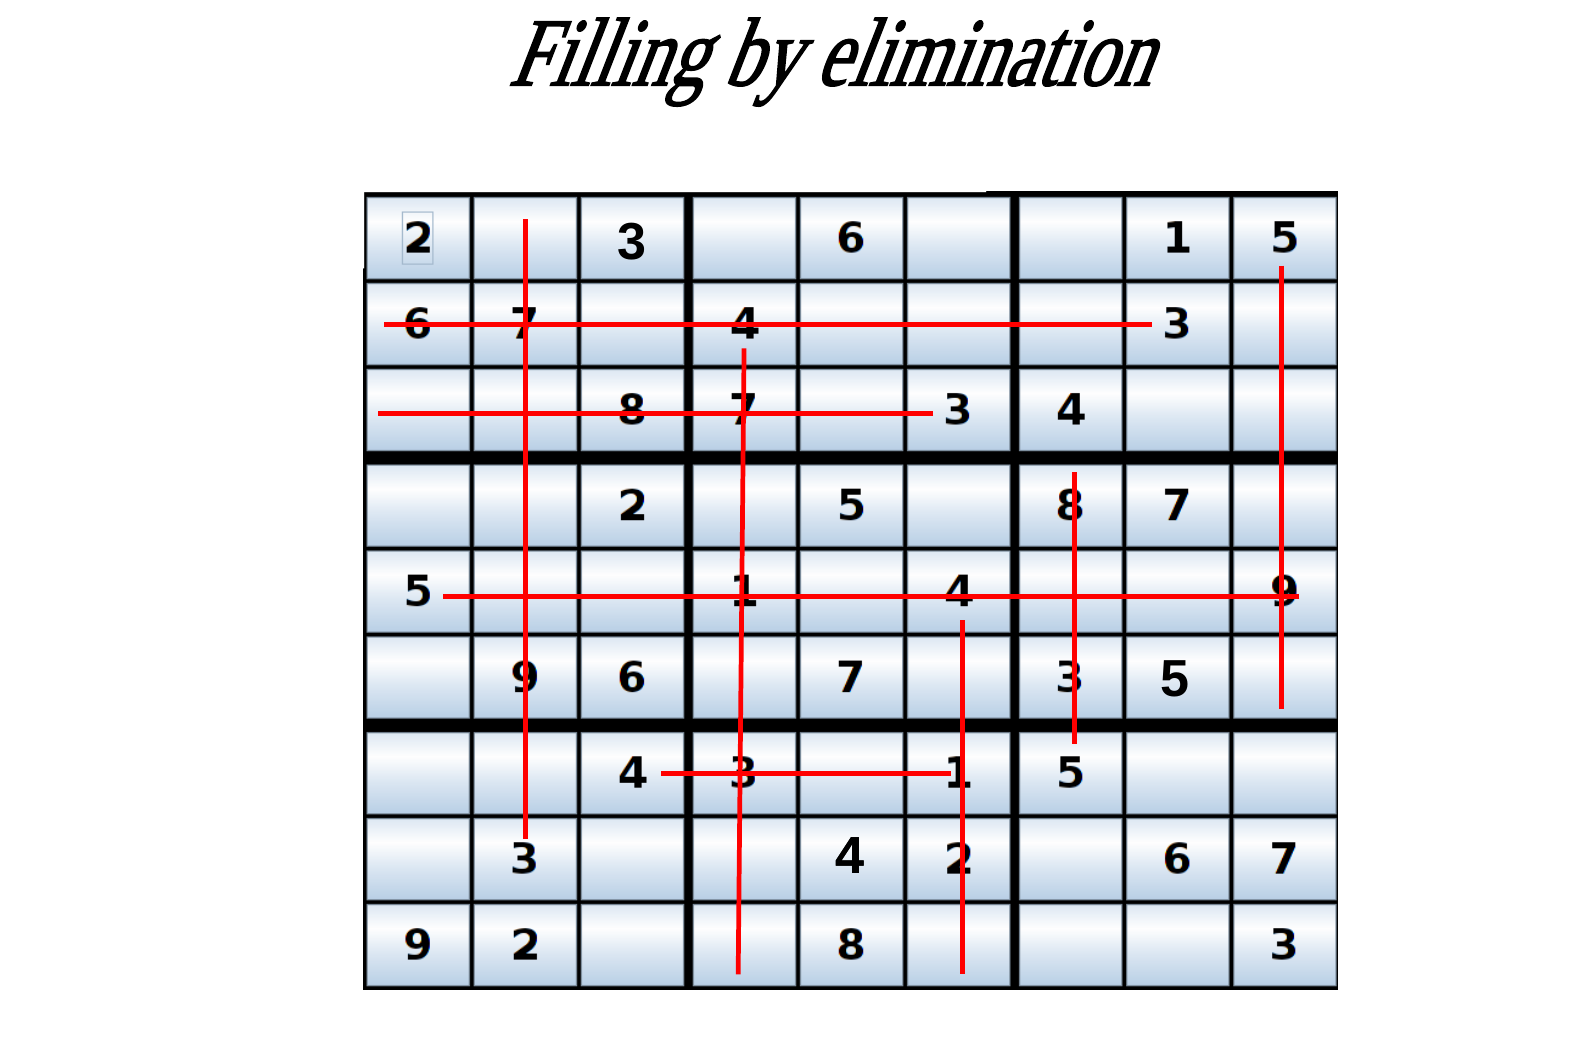

Filling by elimination
3
5
4
4